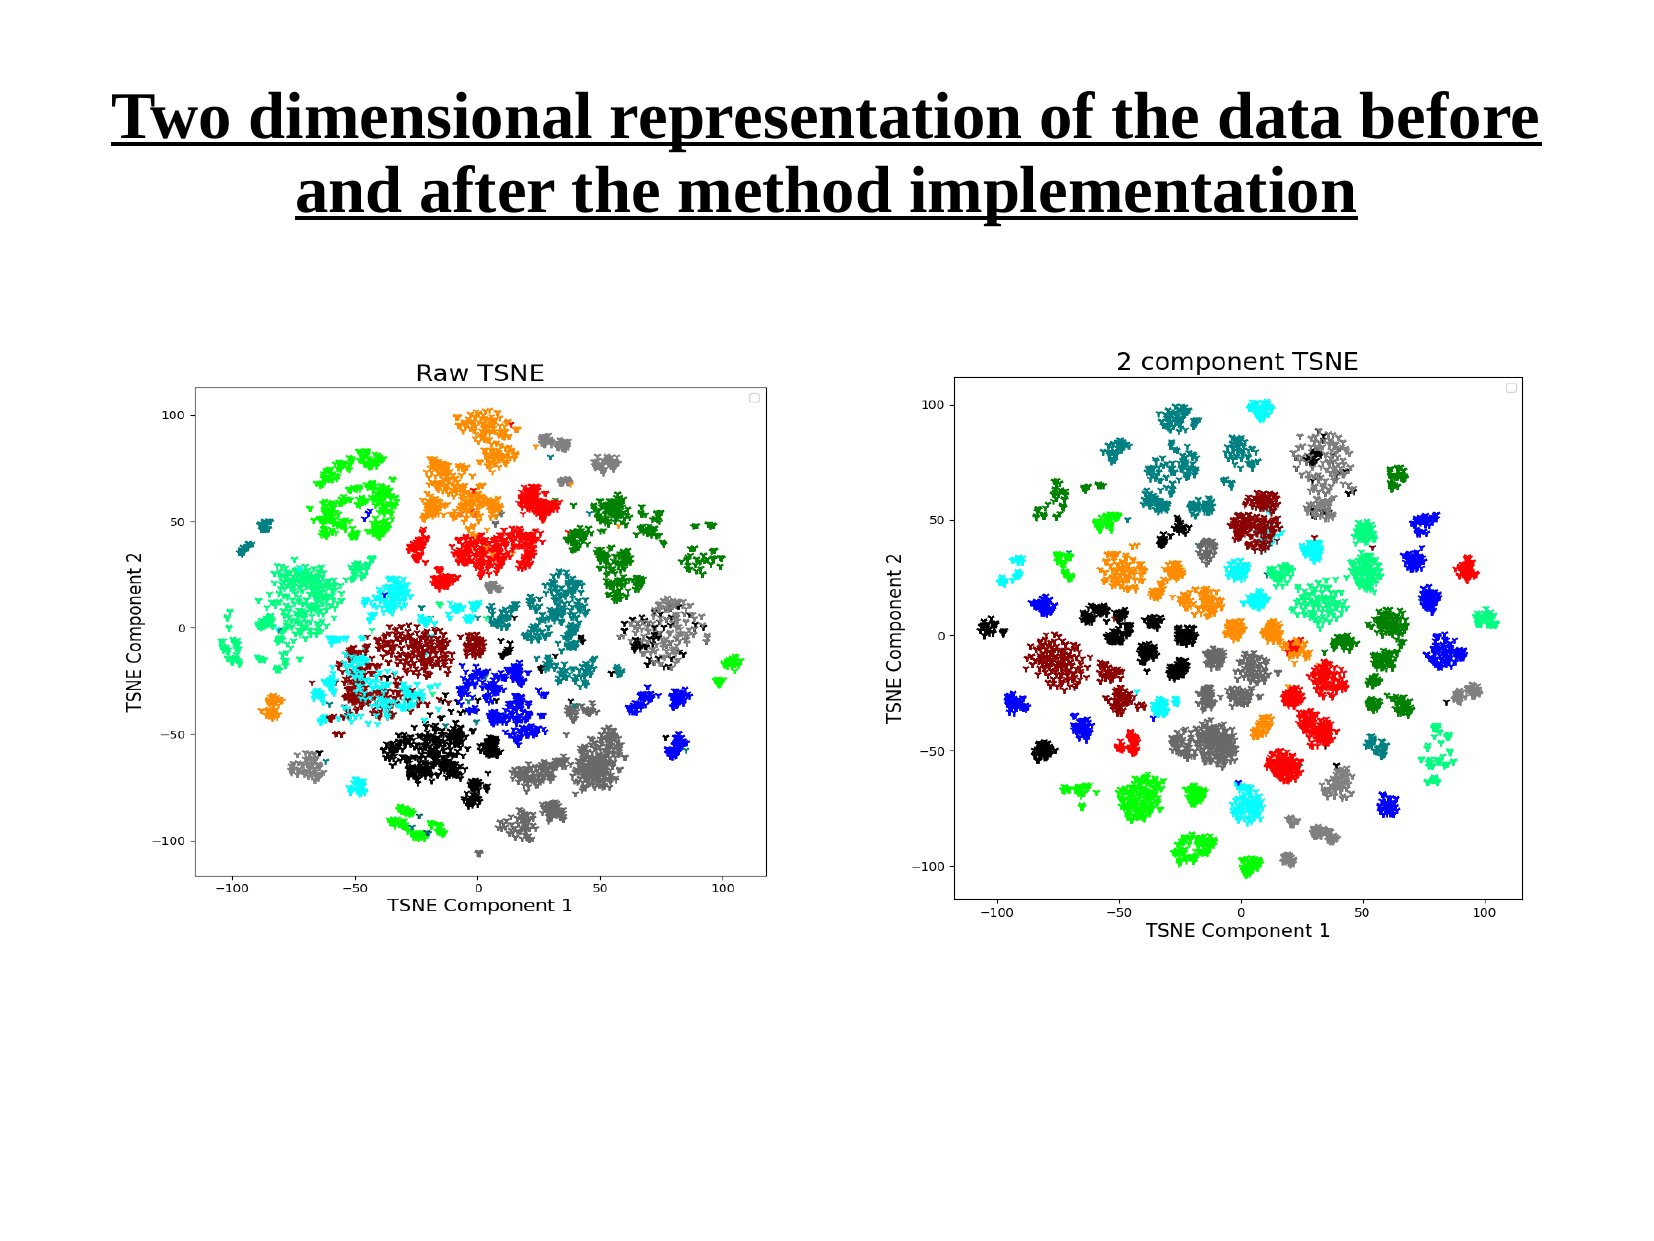

# Two dimensional representation of the data before and after the method implementation